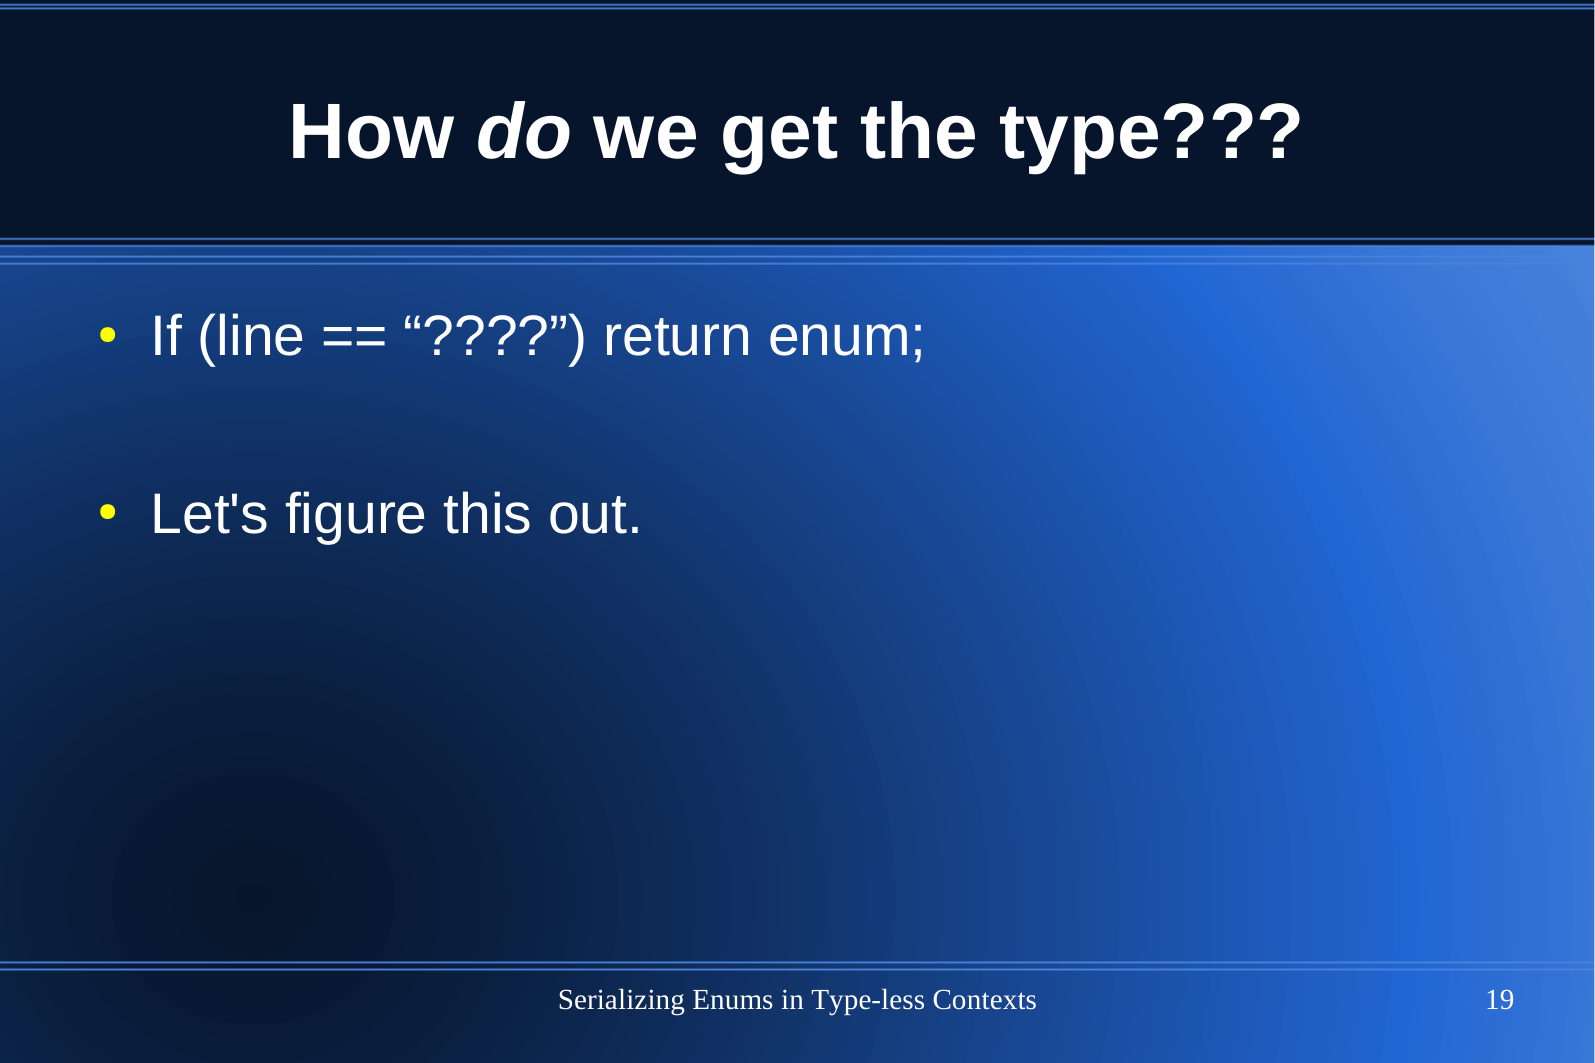

# How do we get the type???
If (line == “????”) return enum;
Let's figure this out.
Serializing Enums in Type-less Contexts
19